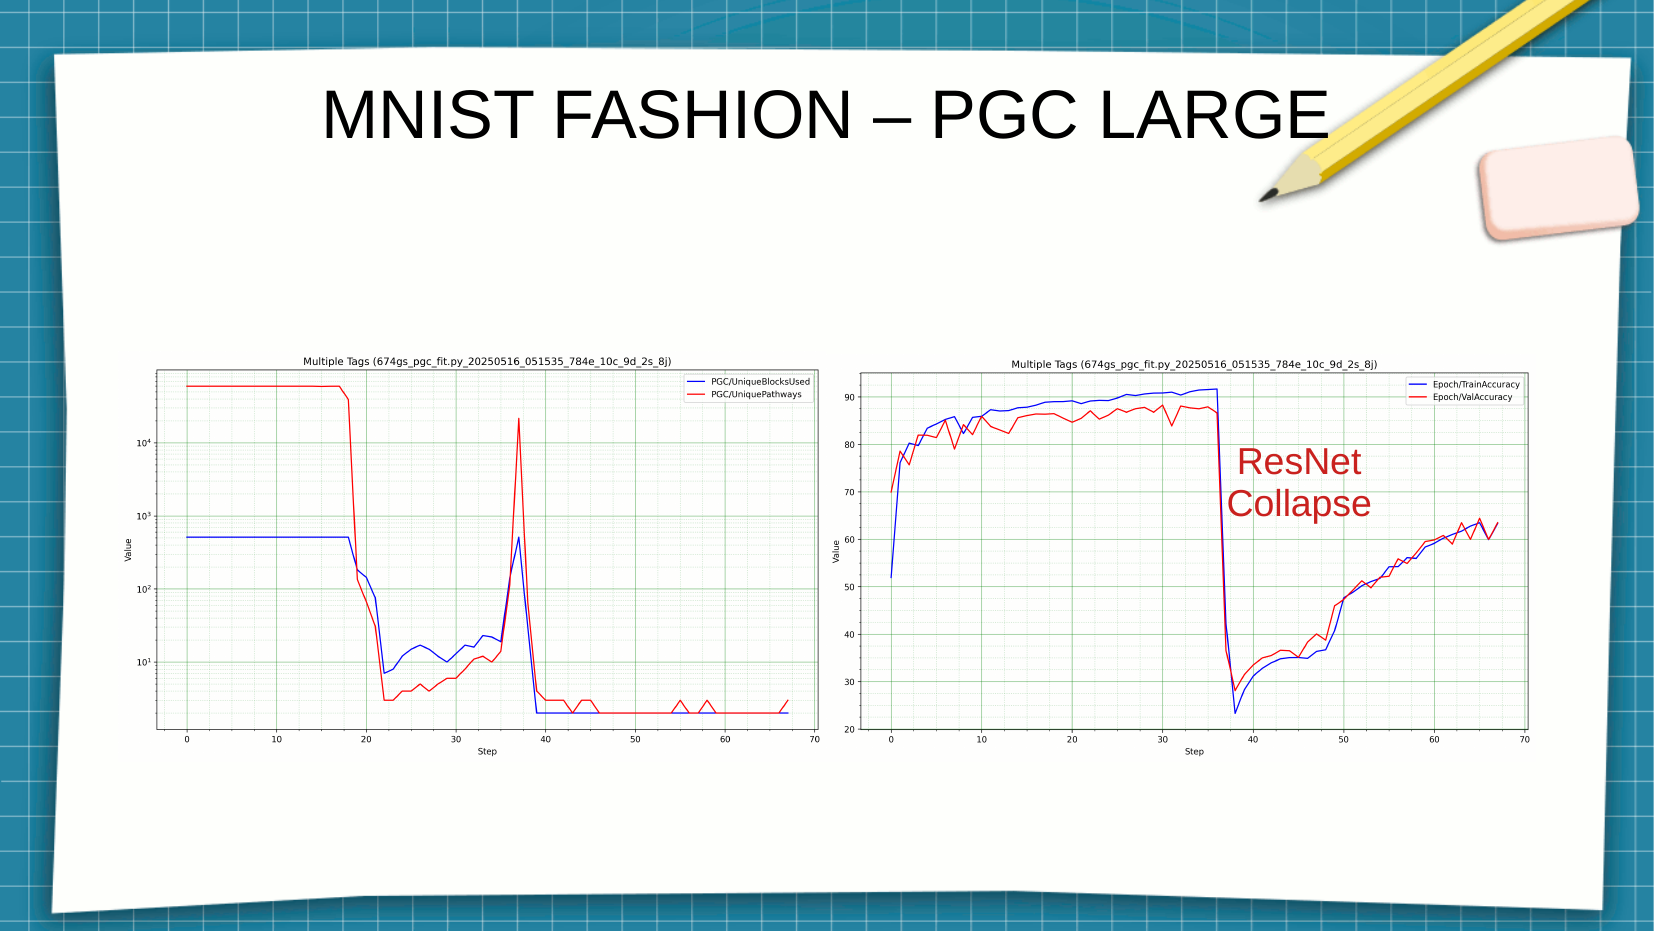

# MNIST FASHION – PGC LARGE
ResNet Collapse